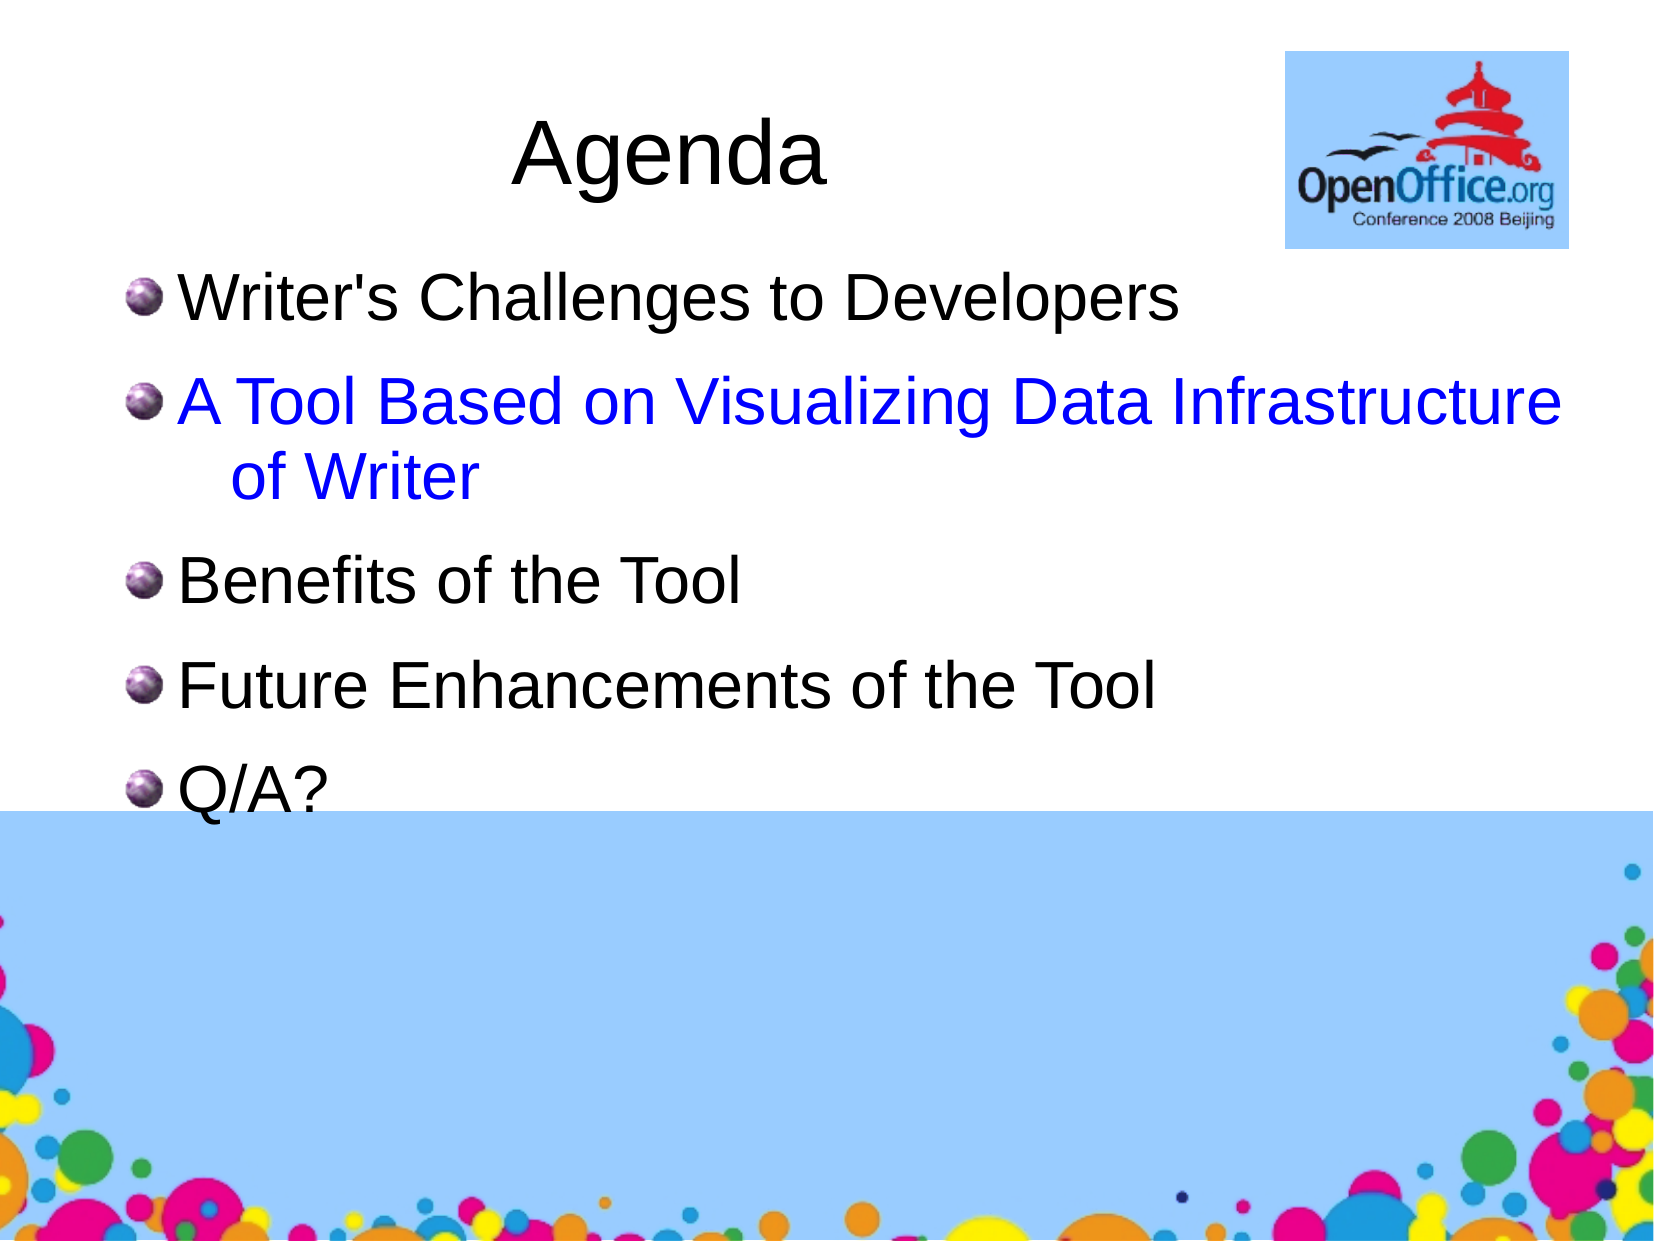

# Agenda
Writer's Challenges to Developers
A Tool Based on Visualizing Data Infrastructure of Writer
Benefits of the Tool
Future Enhancements of the Tool
Q/A?